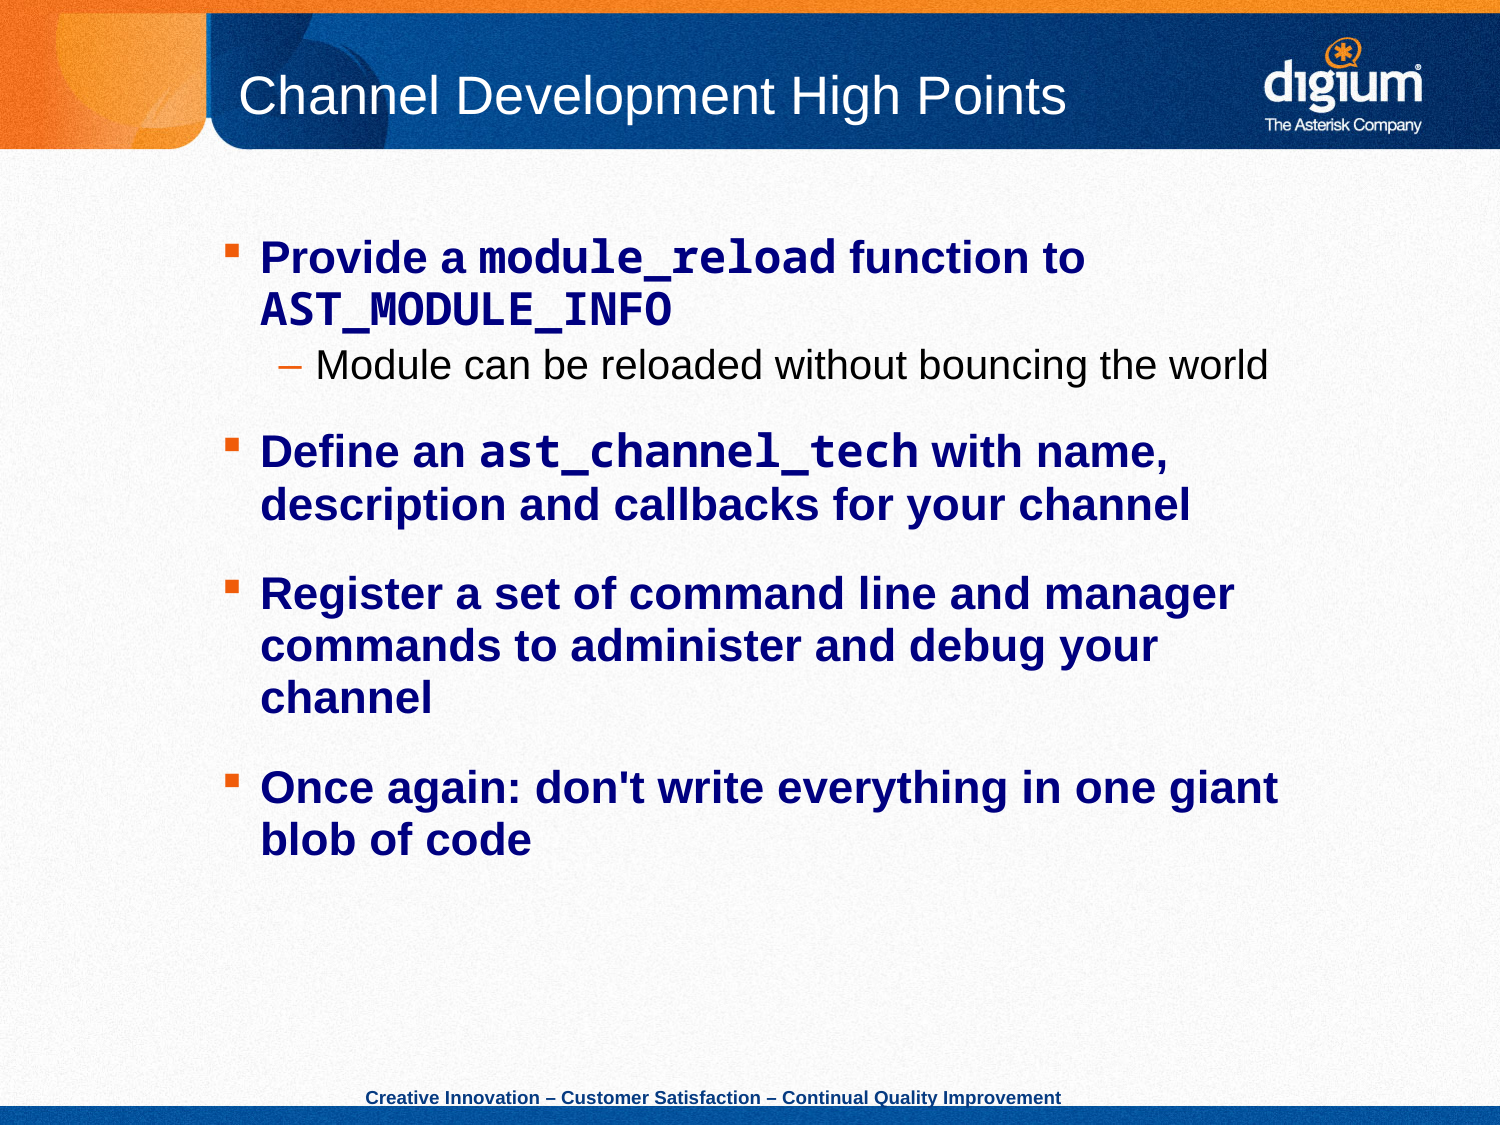

# Channel Development High Points
Provide a module_reload function to AST_MODULE_INFO
Module can be reloaded without bouncing the world
Define an ast_channel_tech with name, description and callbacks for your channel
Register a set of command line and manager commands to administer and debug your channel
Once again: don't write everything in one giant blob of code